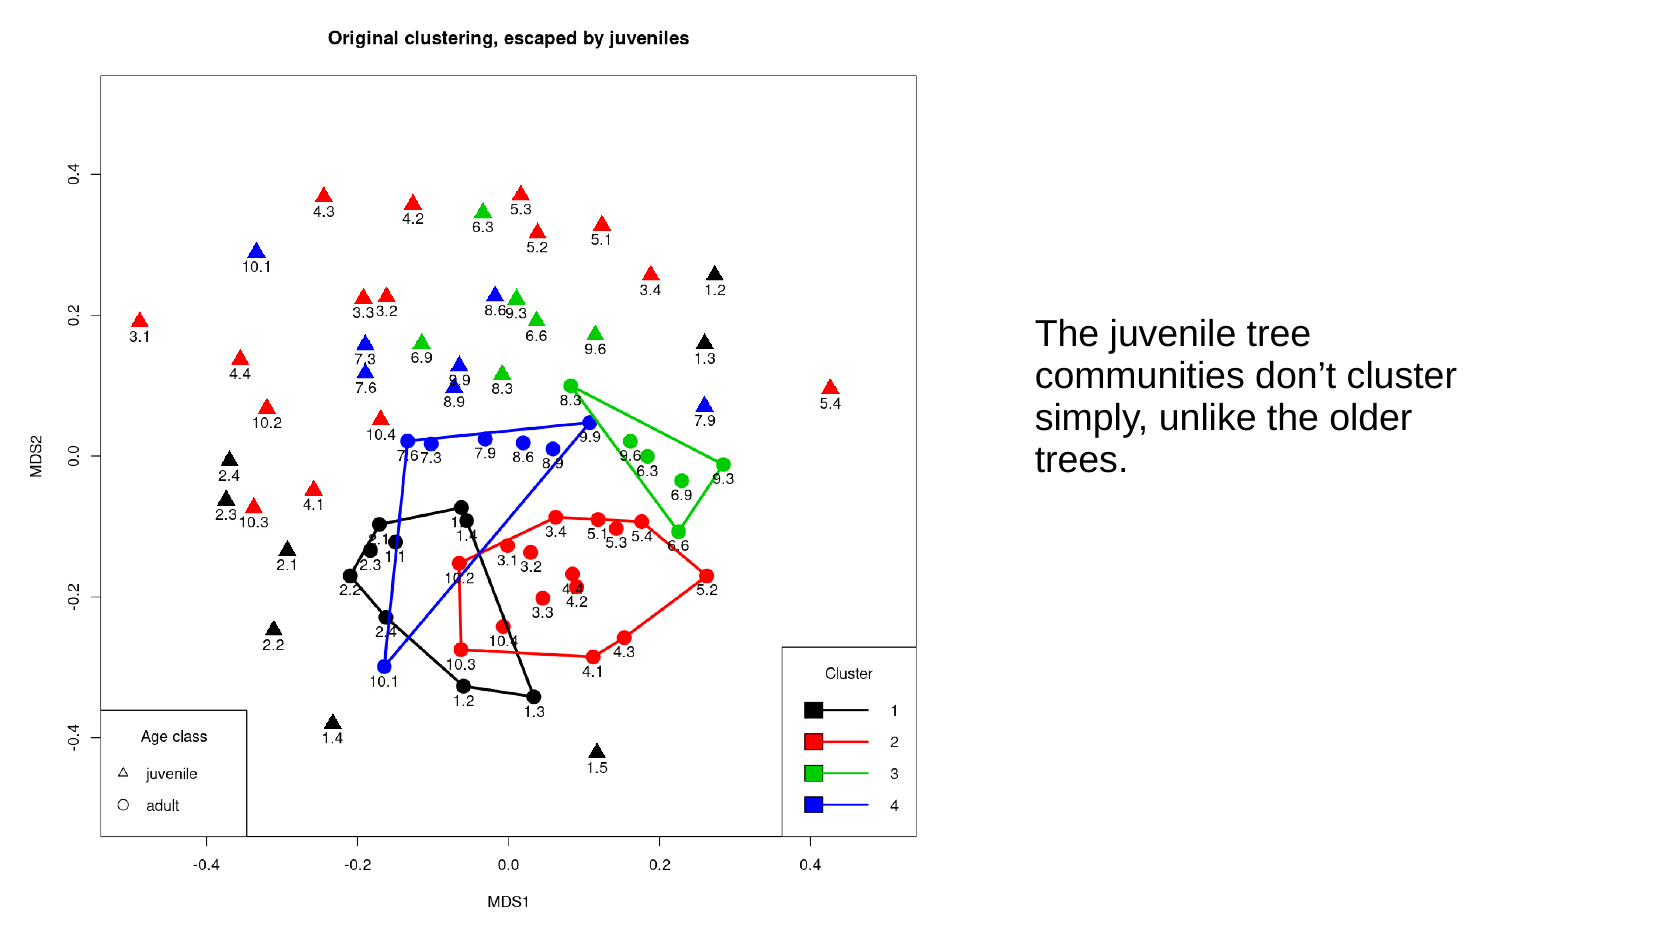

The juvenile tree communities don’t cluster simply, unlike the older trees.